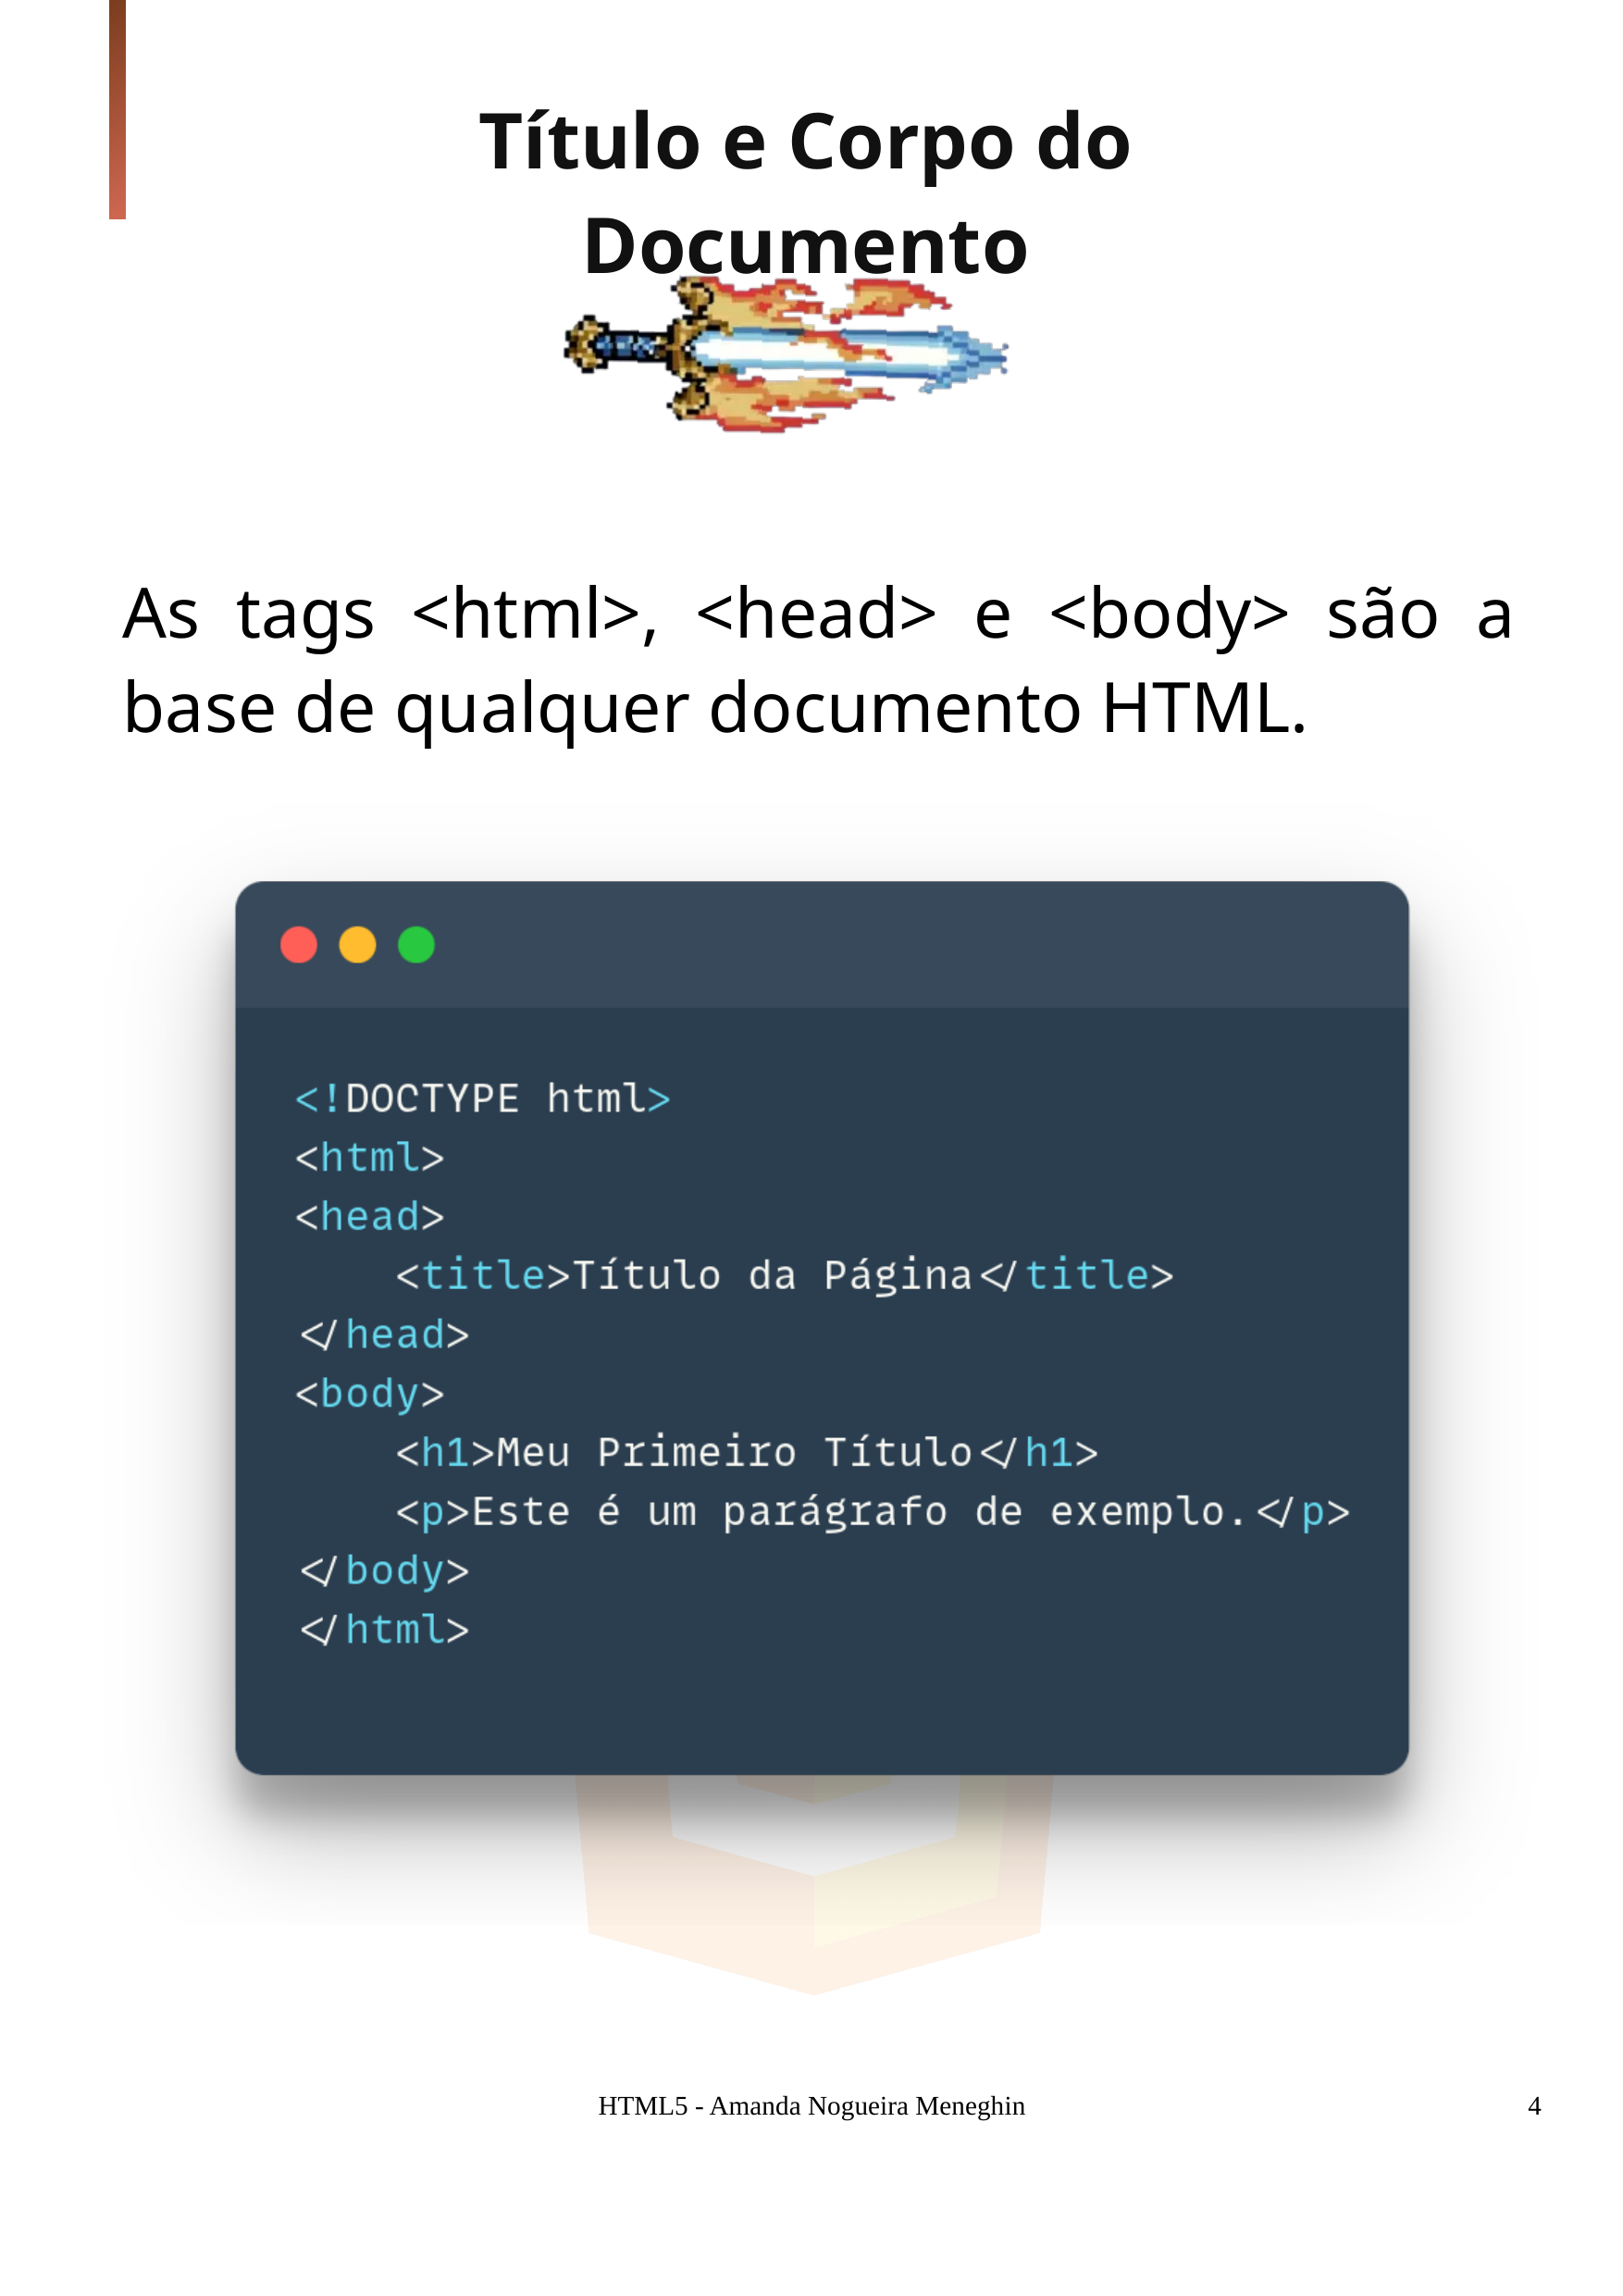

Título e Corpo do Documento
As tags <html>, <head> e <body> são a base de qualquer documento HTML.
HTML5 - Amanda Nogueira Meneghin
4